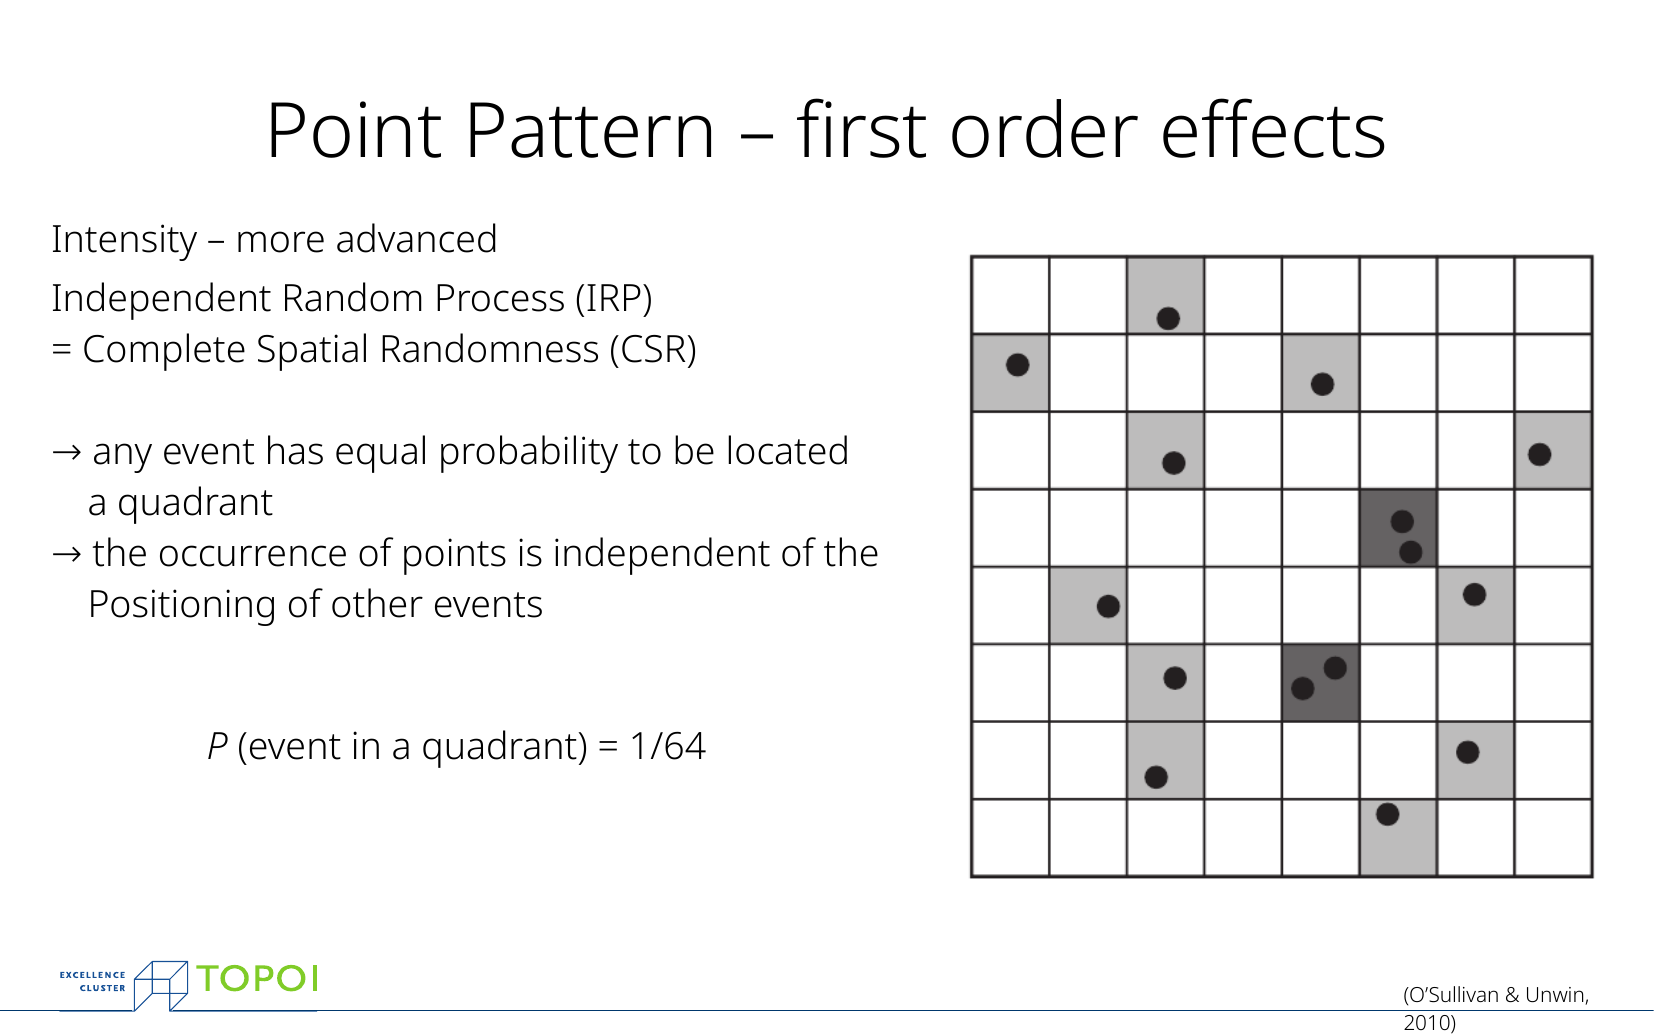

# Point Pattern – first order effects
Intensity – more advanced
Independent Random Process (IRP)
= Complete Spatial Randomness (CSR)
→ any event has equal probability to be located
	a quadrant
→ the occurrence of points is independent of the
	Positioning of other events
P (event in a quadrant) = 1/64
(O’Sullivan & Unwin, 2010)